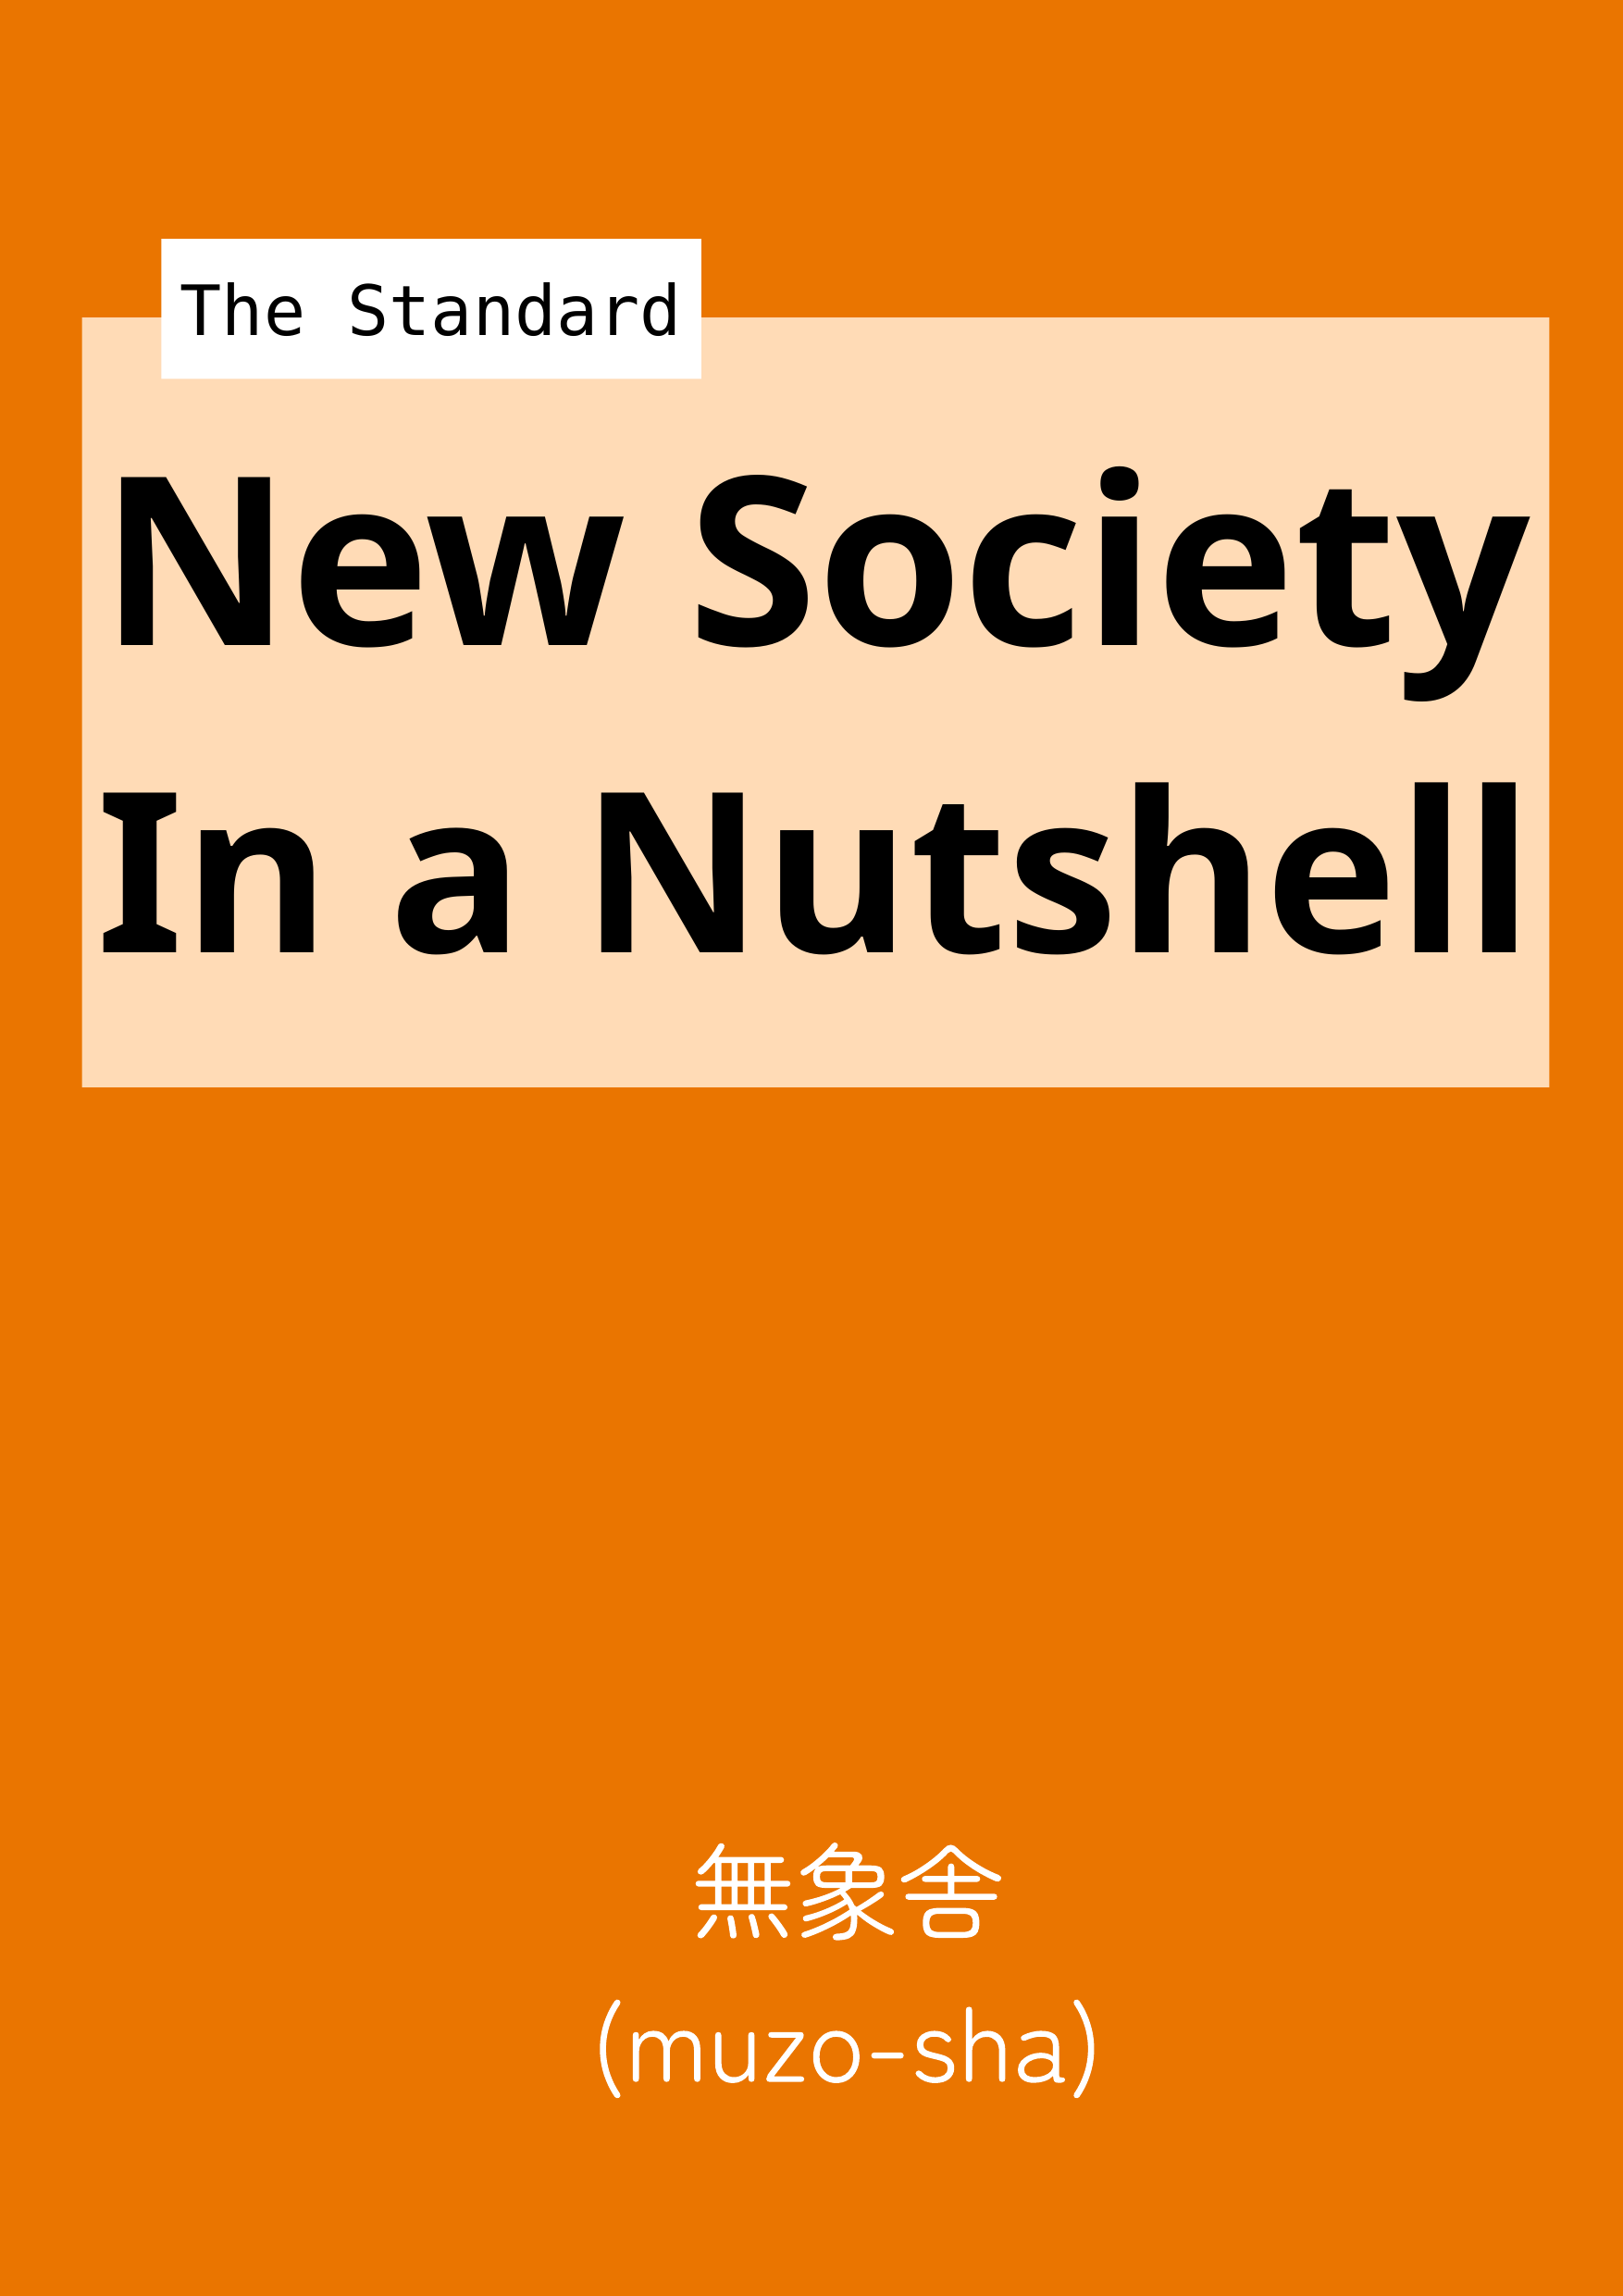

The Standard
New Society
In a Nutshell